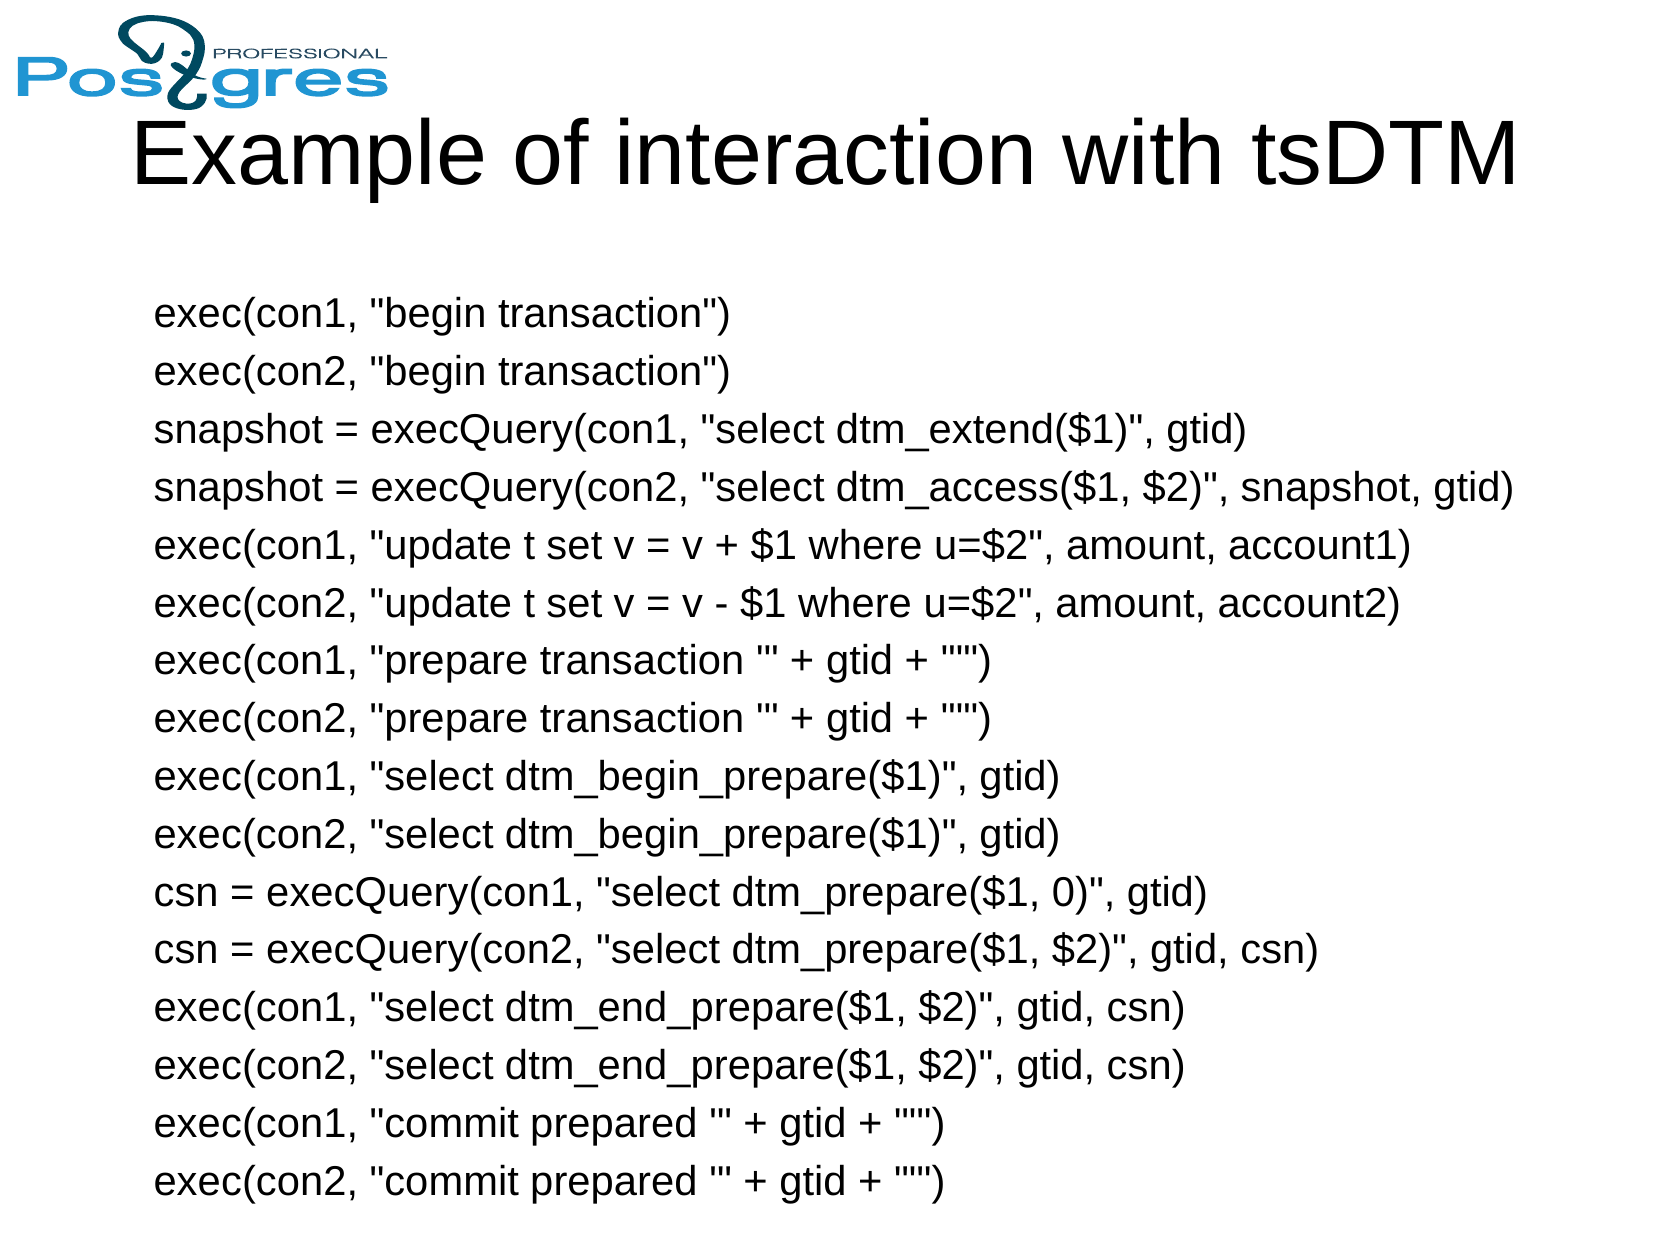

# Example of interaction with tsDTM
exec(con1, "begin transaction")
exec(con2, "begin transaction")
snapshot = execQuery(con1, "select dtm_extend($1)", gtid)
snapshot = execQuery(con2, "select dtm_access($1, $2)", snapshot, gtid)
exec(con1, "update t set v = v + $1 where u=$2", amount, account1)
exec(con2, "update t set v = v - $1 where u=$2", amount, account2)
exec(con1, "prepare transaction '" + gtid + "'")
exec(con2, "prepare transaction '" + gtid + "'")
exec(con1, "select dtm_begin_prepare($1)", gtid)
exec(con2, "select dtm_begin_prepare($1)", gtid)
csn = execQuery(con1, "select dtm_prepare($1, 0)", gtid)
csn = execQuery(con2, "select dtm_prepare($1, $2)", gtid, csn)
exec(con1, "select dtm_end_prepare($1, $2)", gtid, csn)
exec(con2, "select dtm_end_prepare($1, $2)", gtid, csn)
exec(con1, "commit prepared '" + gtid + "'")
exec(con2, "commit prepared '" + gtid + "'")